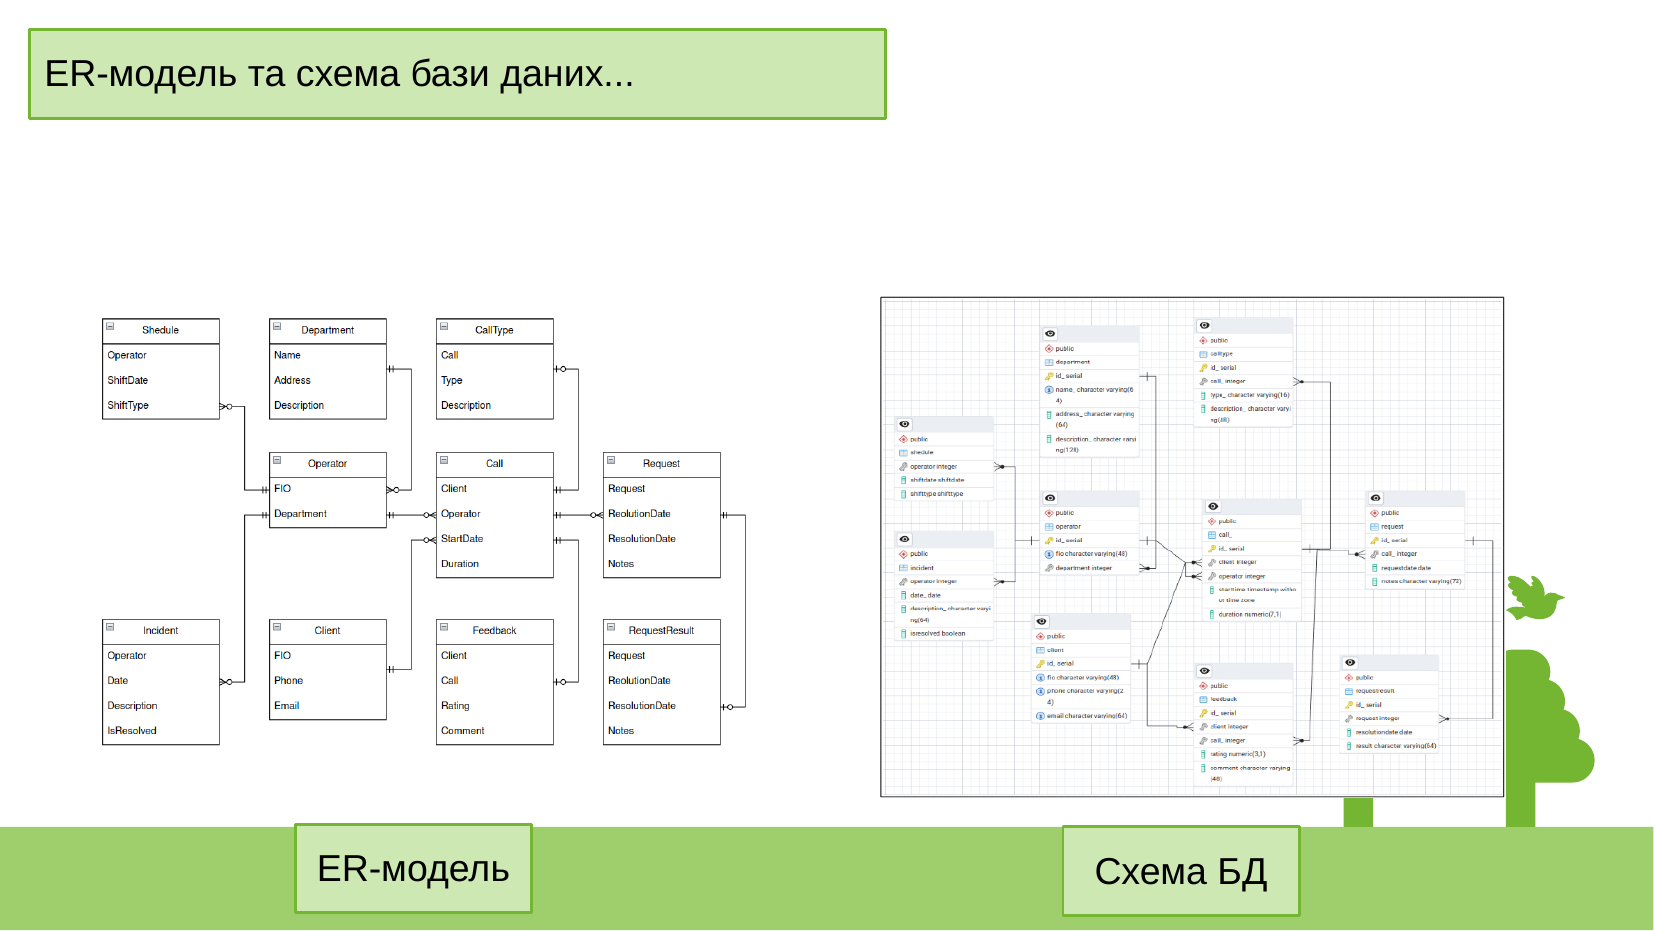

ER-модель та схема бази даних...
ER-модель
Схема БД